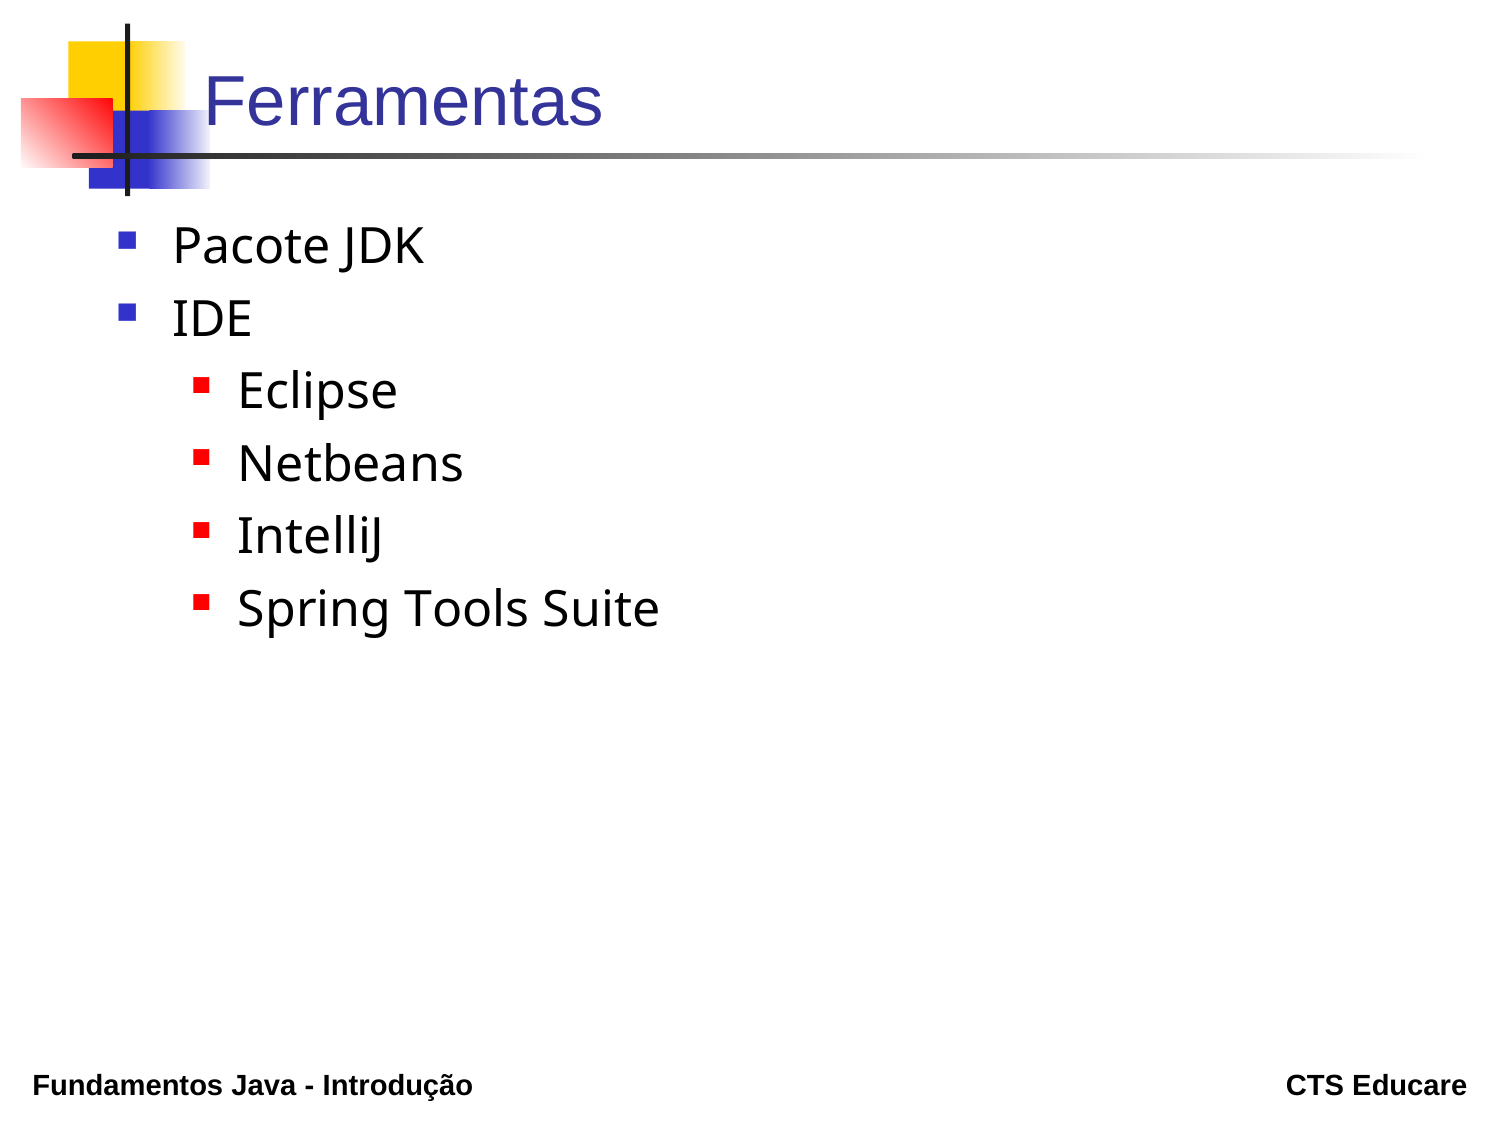

# Ferramentas
Pacote JDK
IDE
Eclipse
Netbeans
IntelliJ
Spring Tools Suite